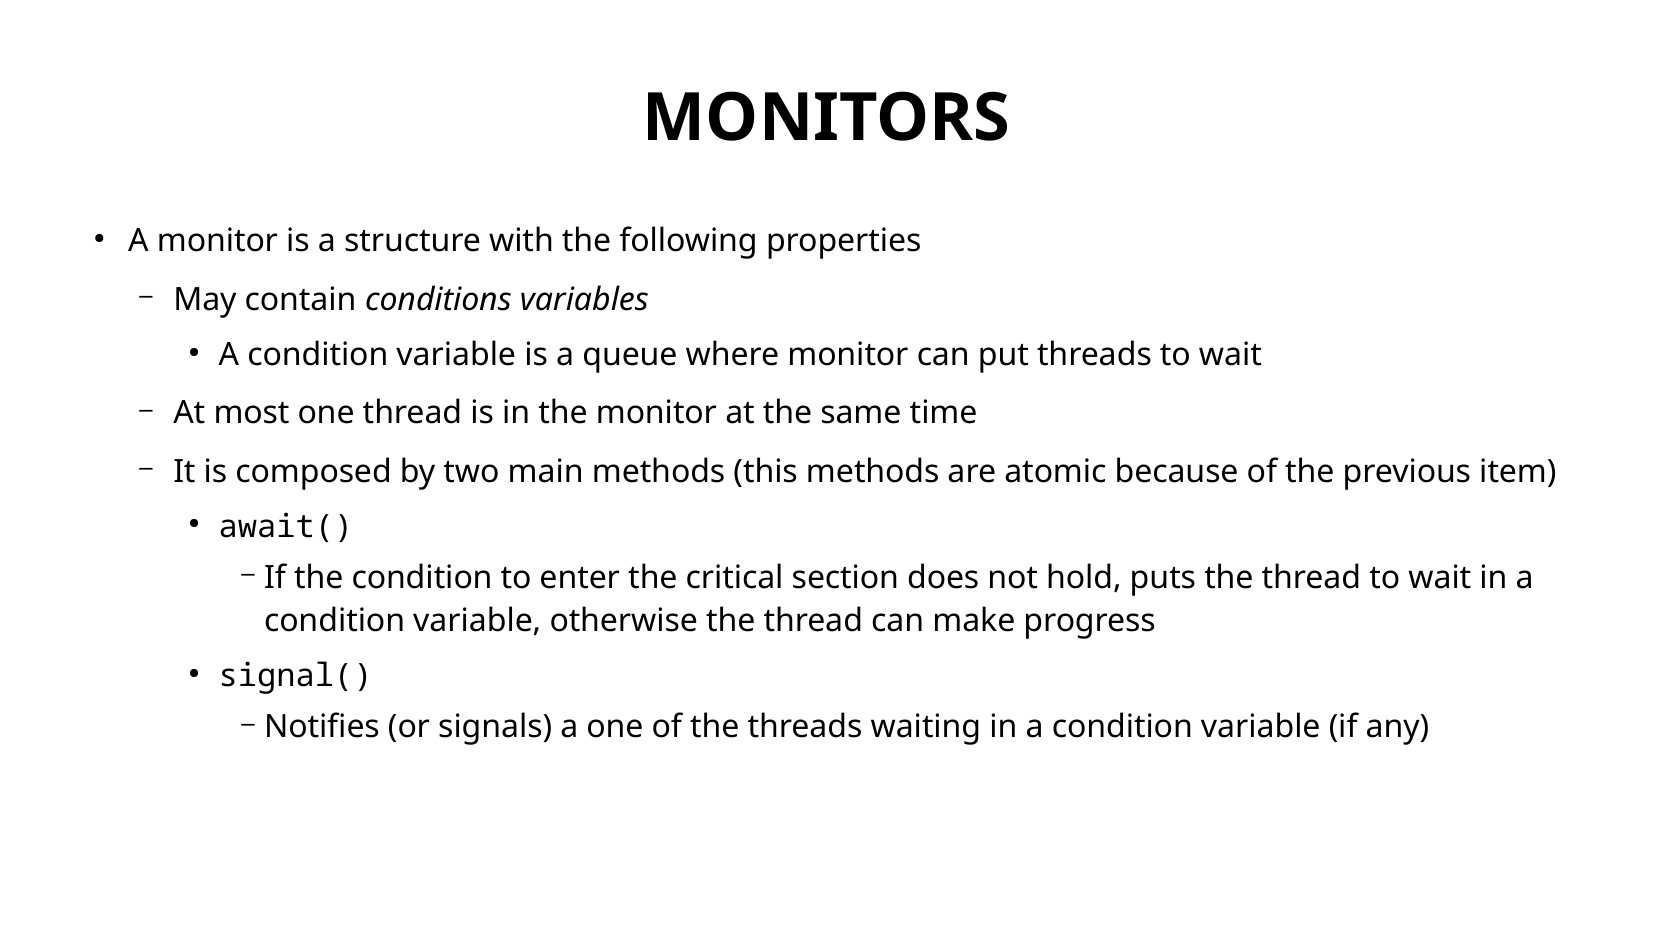

# MONITORS
A monitor is a structure with the following properties
May contain conditions variables
A condition variable is a queue where monitor can put threads to wait
At most one thread is in the monitor at the same time
It is composed by two main methods (this methods are atomic because of the previous item)
await()
If the condition to enter the critical section does not hold, puts the thread to wait in a condition variable, otherwise the thread can make progress
signal()
Notifies (or signals) a one of the threads waiting in a condition variable (if any)